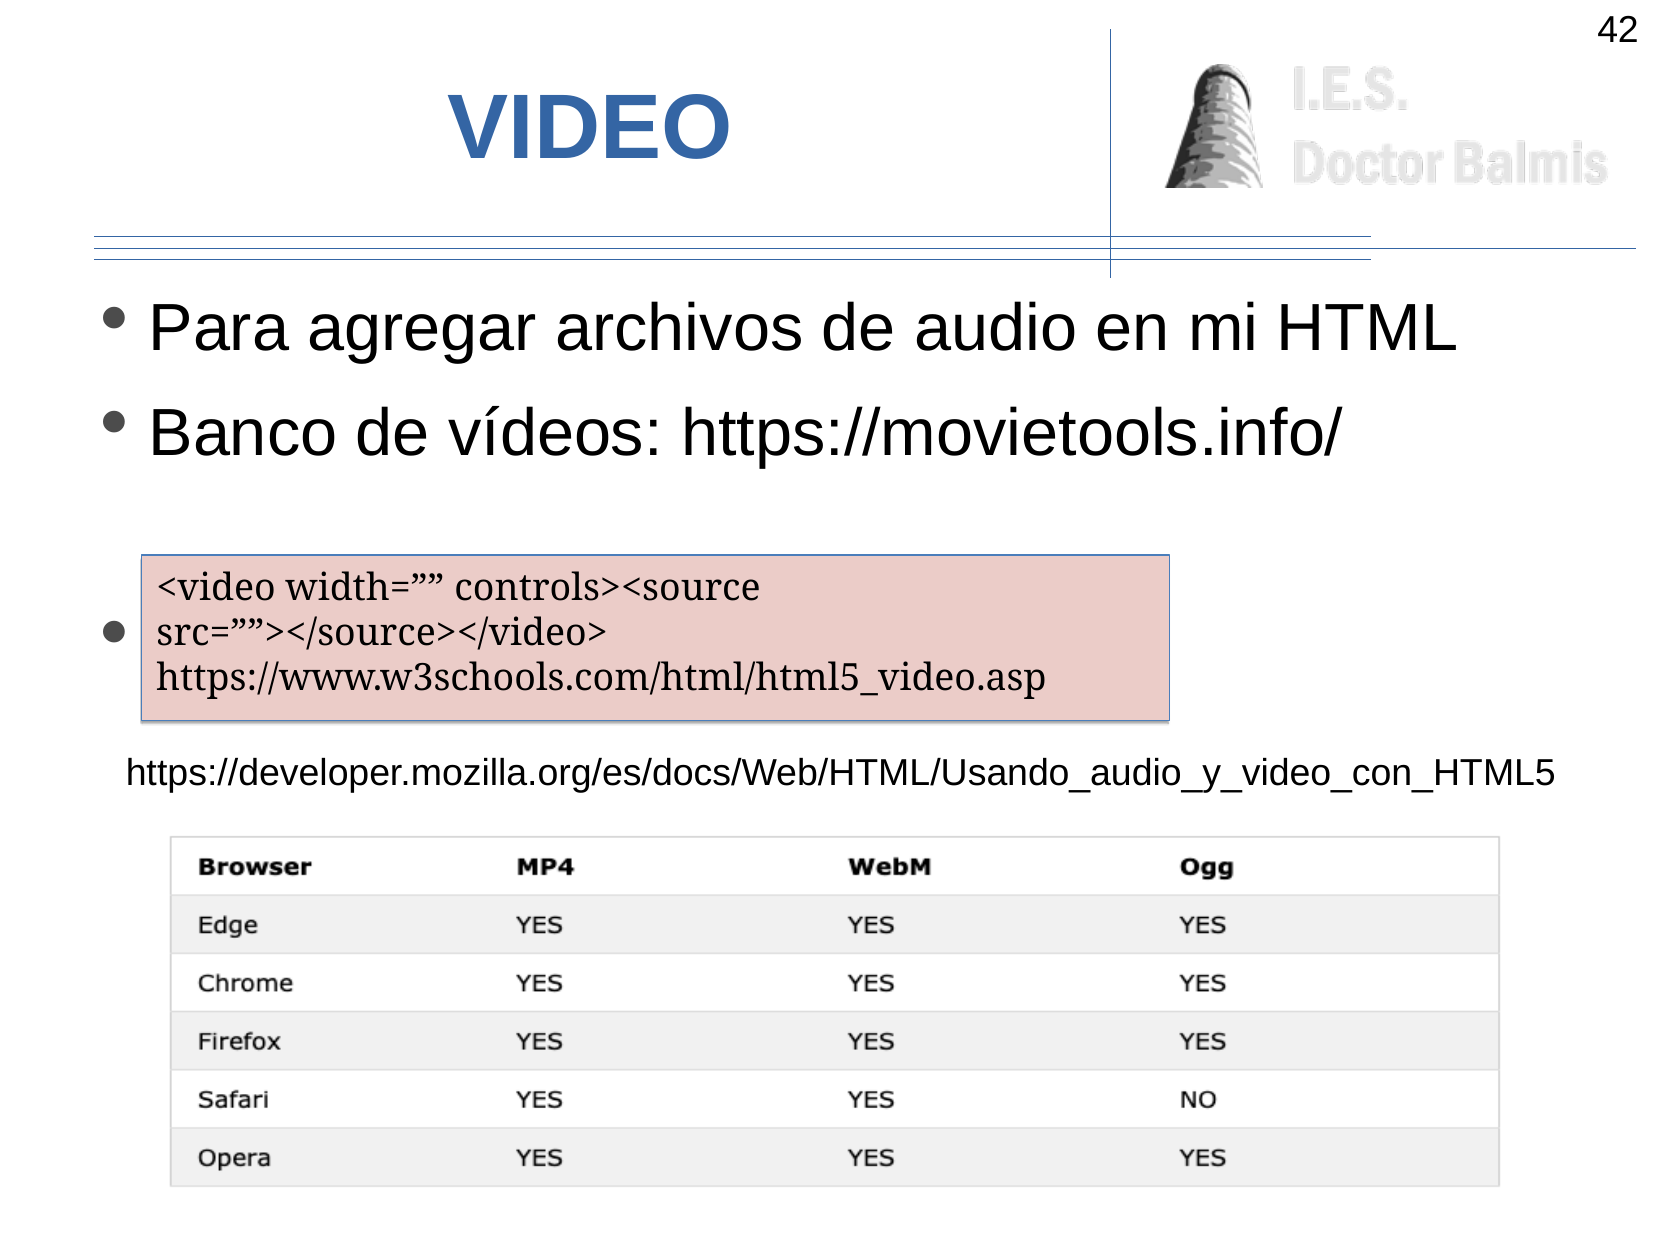

# VIDEO
 Para agregar archivos de audio en mi HTML
 Banco de vídeos: https://movietools.info/
<video width=”” controls><source src=””></source></video>
https://www.w3schools.com/html/html5_video.asp
https://developer.mozilla.org/es/docs/Web/HTML/Usando_audio_y_video_con_HTML5